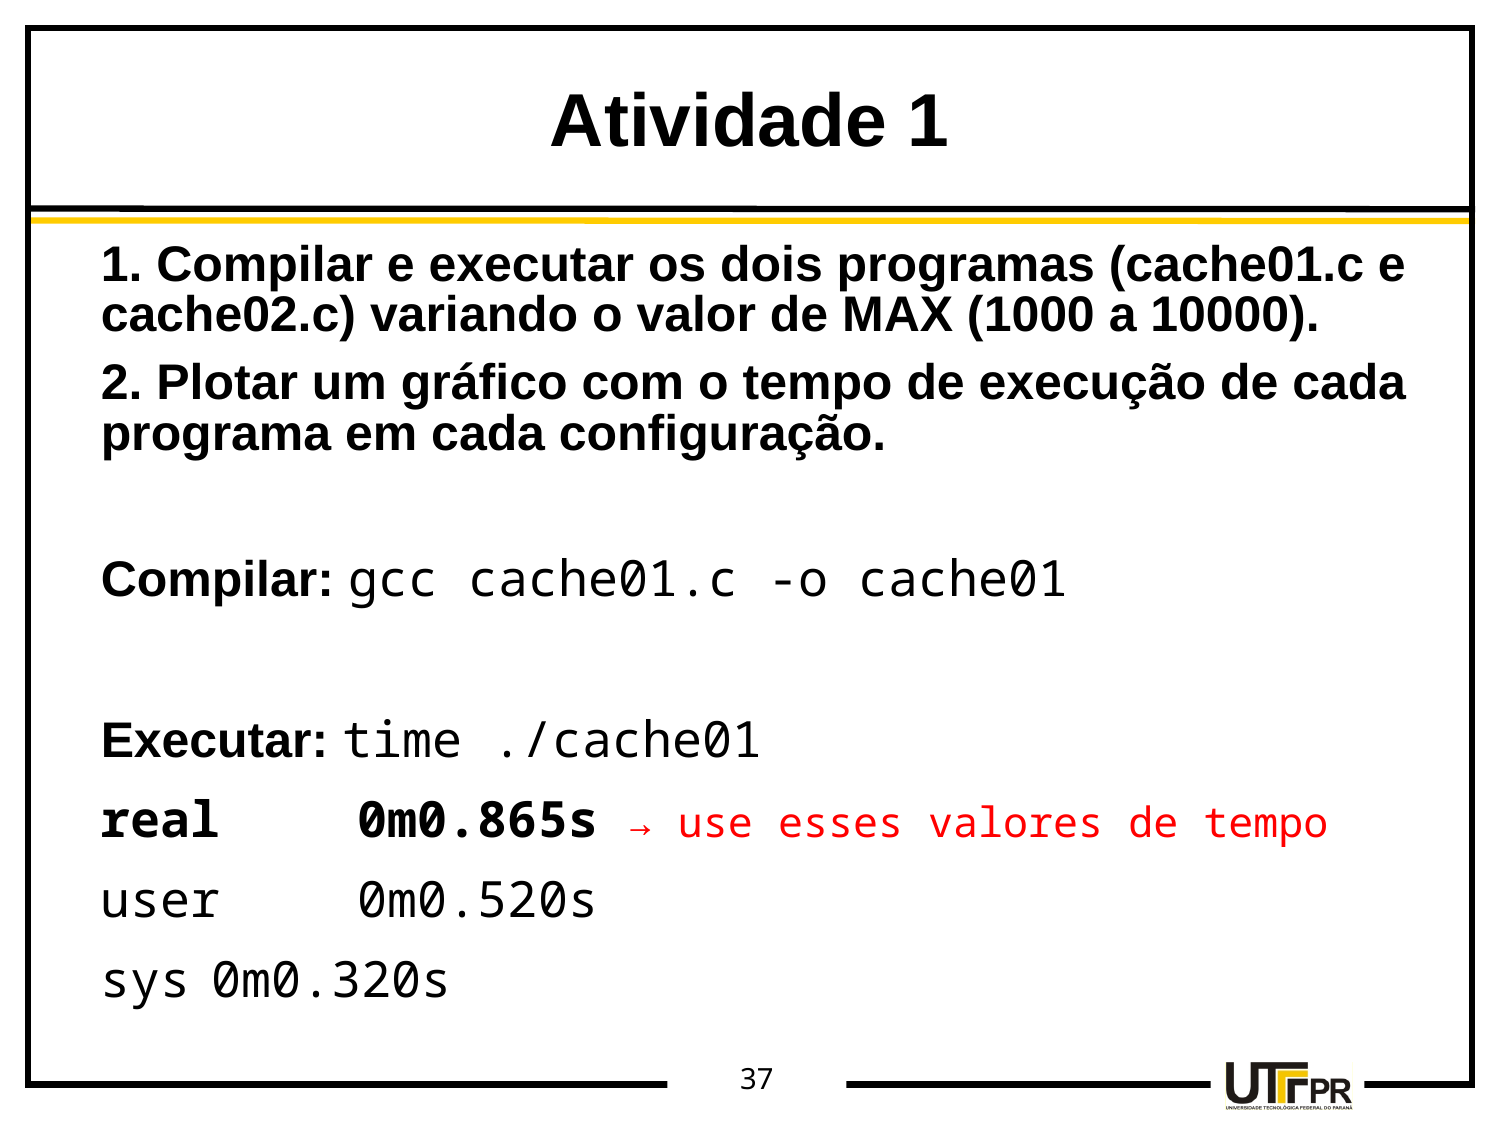

# Atividade 1
1. Compilar e executar os dois programas (cache01.c e cache02.c) variando o valor de MAX (1000 a 10000).
2. Plotar um gráfico com o tempo de execução de cada programa em cada configuração.
Compilar: gcc cache01.c -o cache01
Executar: time ./cache01
real	0m0.865s → use esses valores de tempo
user	0m0.520s
sys	0m0.320s